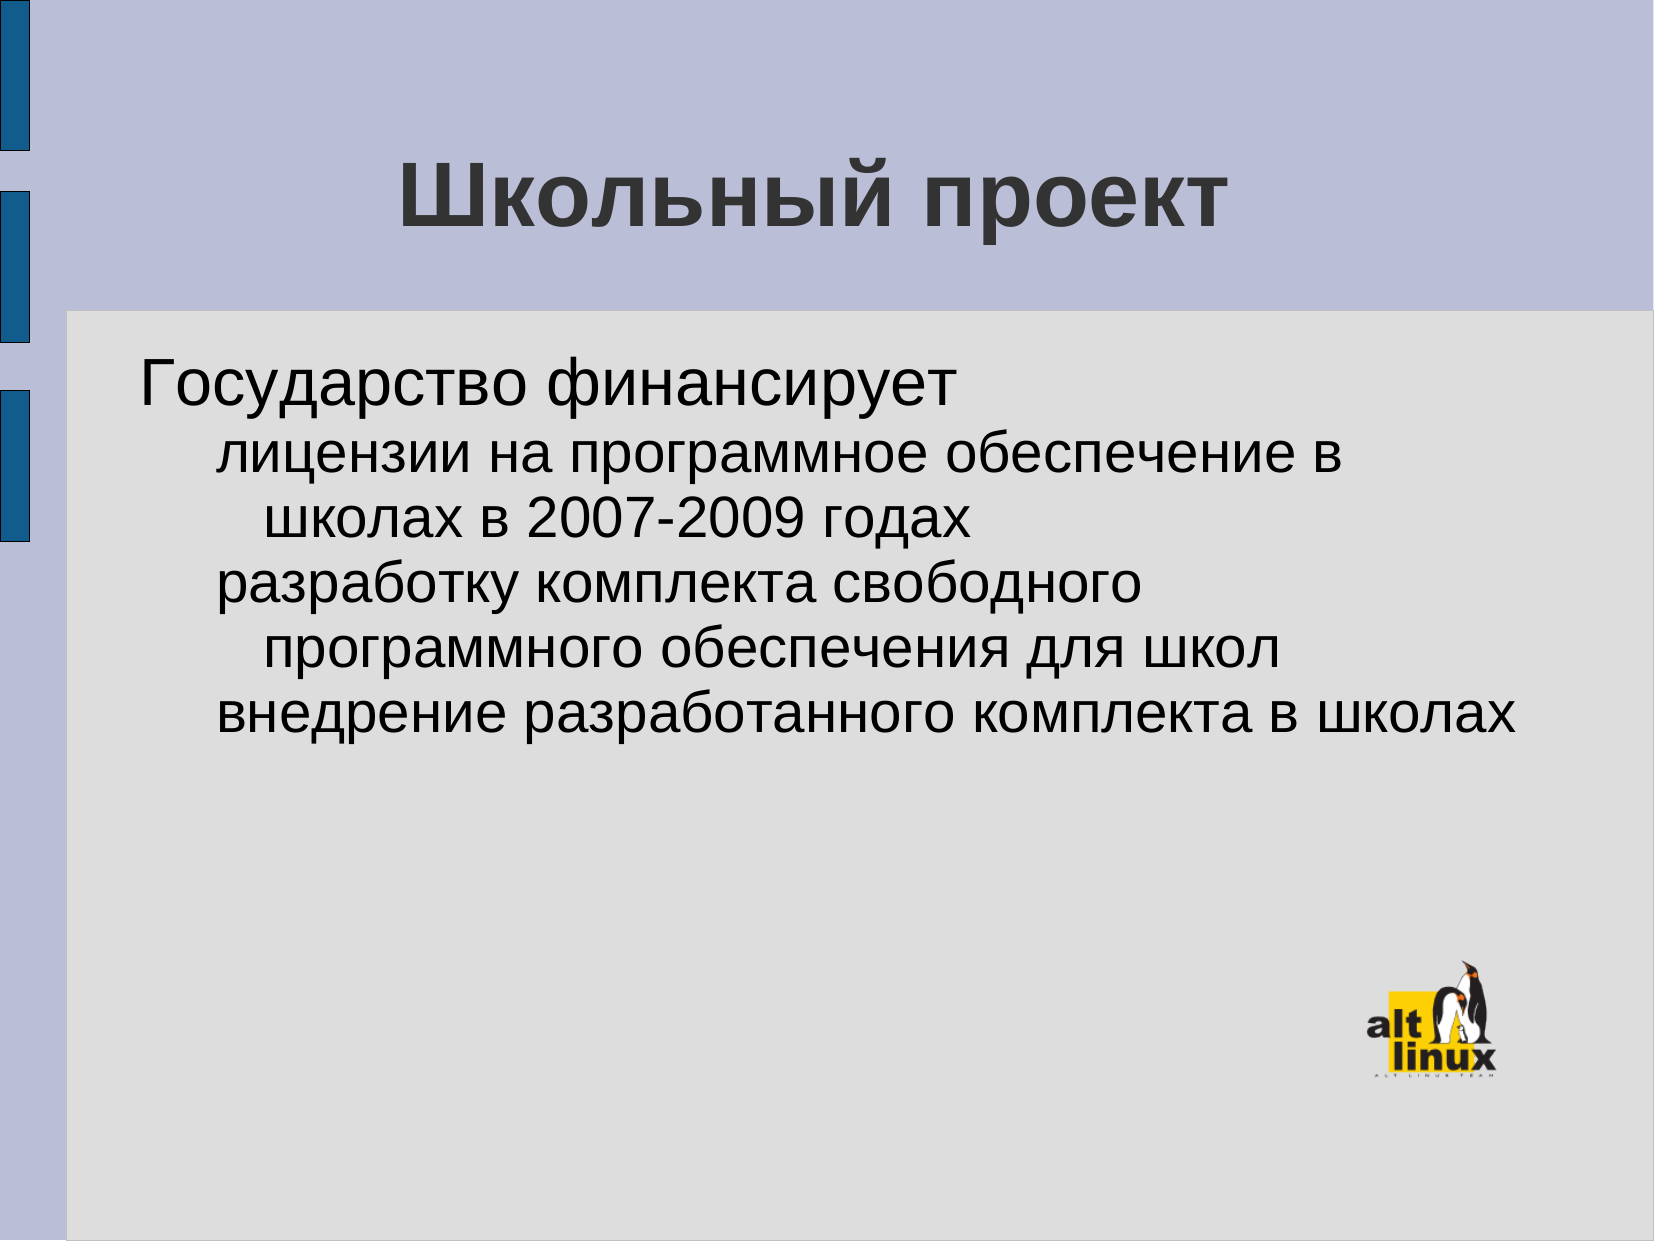

# Школьный проект
Государство финансирует
лицензии на программное обеспечение в школах в 2007-2009 годах
разработку комплекта свободного программного обеспечения для школ
внедрение разработанного комплекта в школах